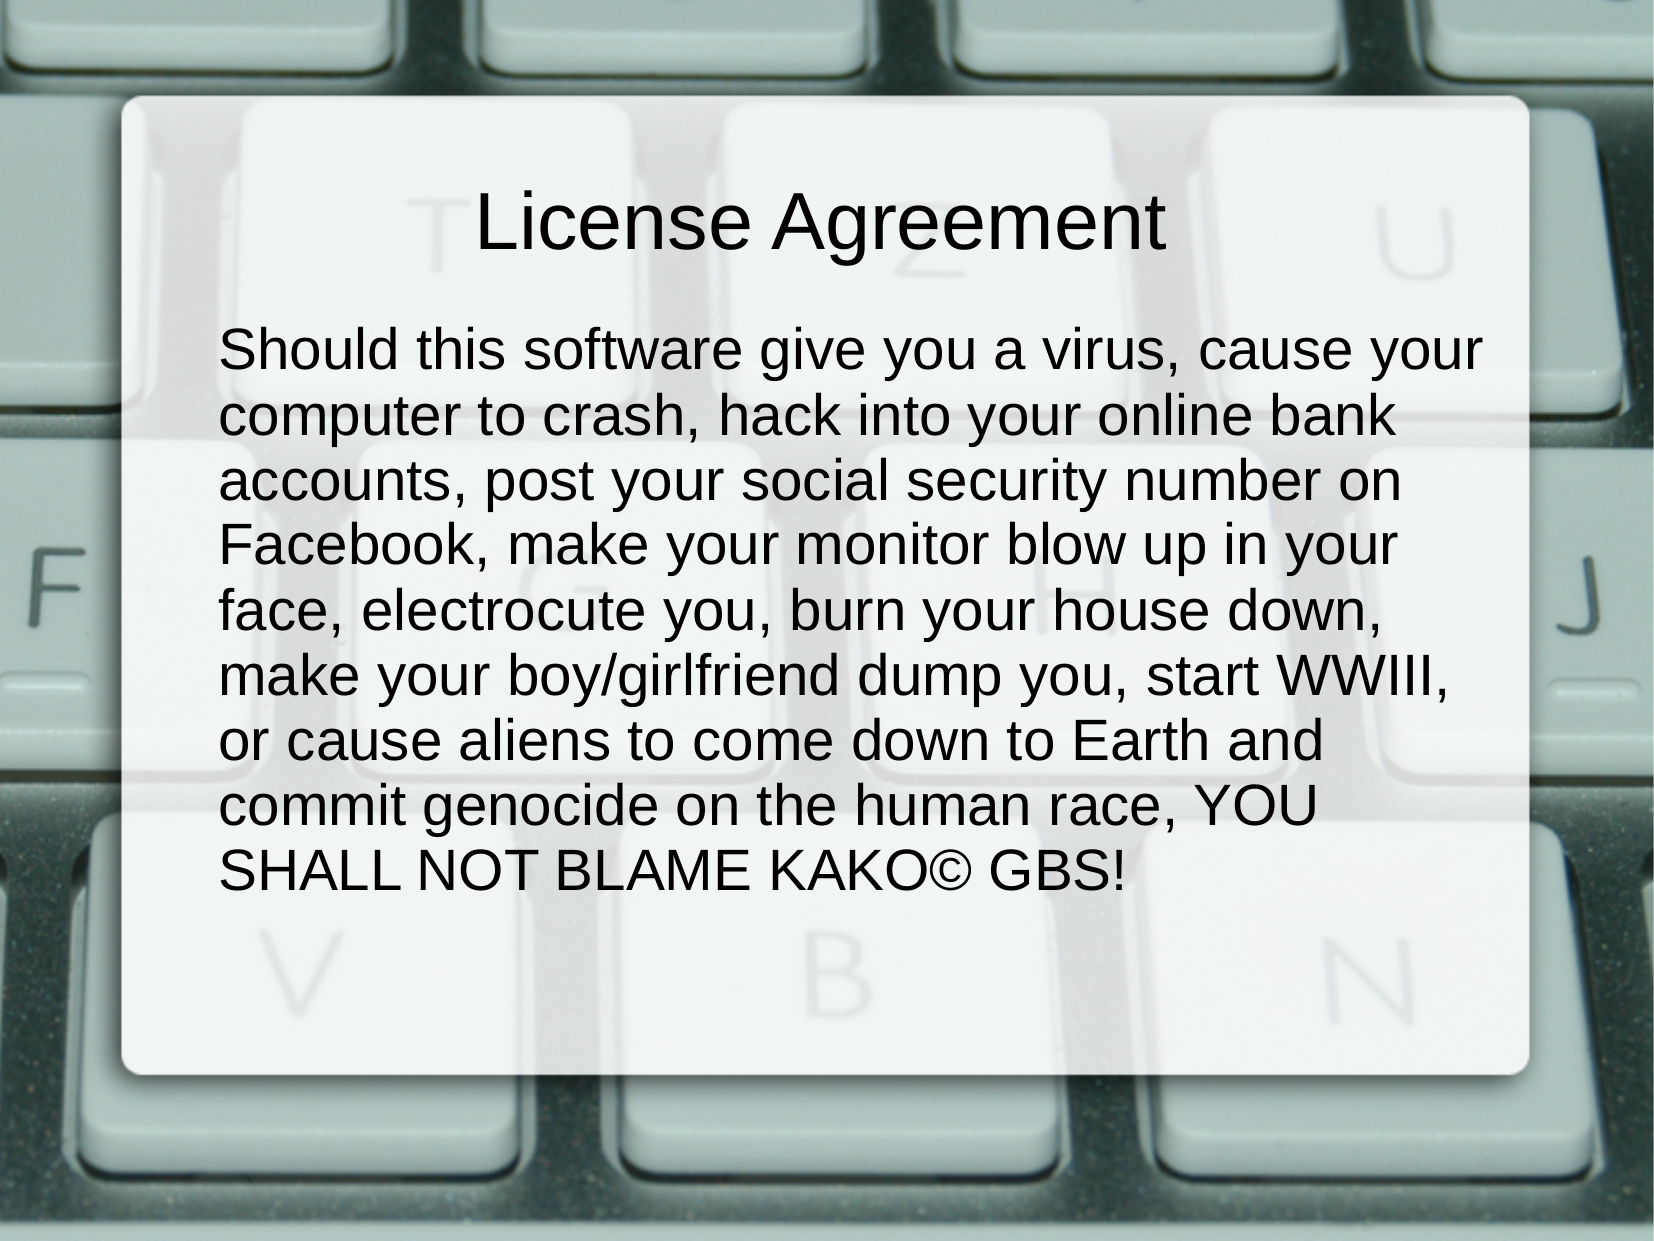

# License Agreement
Should this software give you a virus, cause your computer to crash, hack into your online bank accounts, post your social security number on Facebook, make your monitor blow up in your face, electrocute you, burn your house down, make your boy/girlfriend dump you, start WWIII, or cause aliens to come down to Earth and commit genocide on the human race, YOU SHALL NOT BLAME KAKO© GBS!